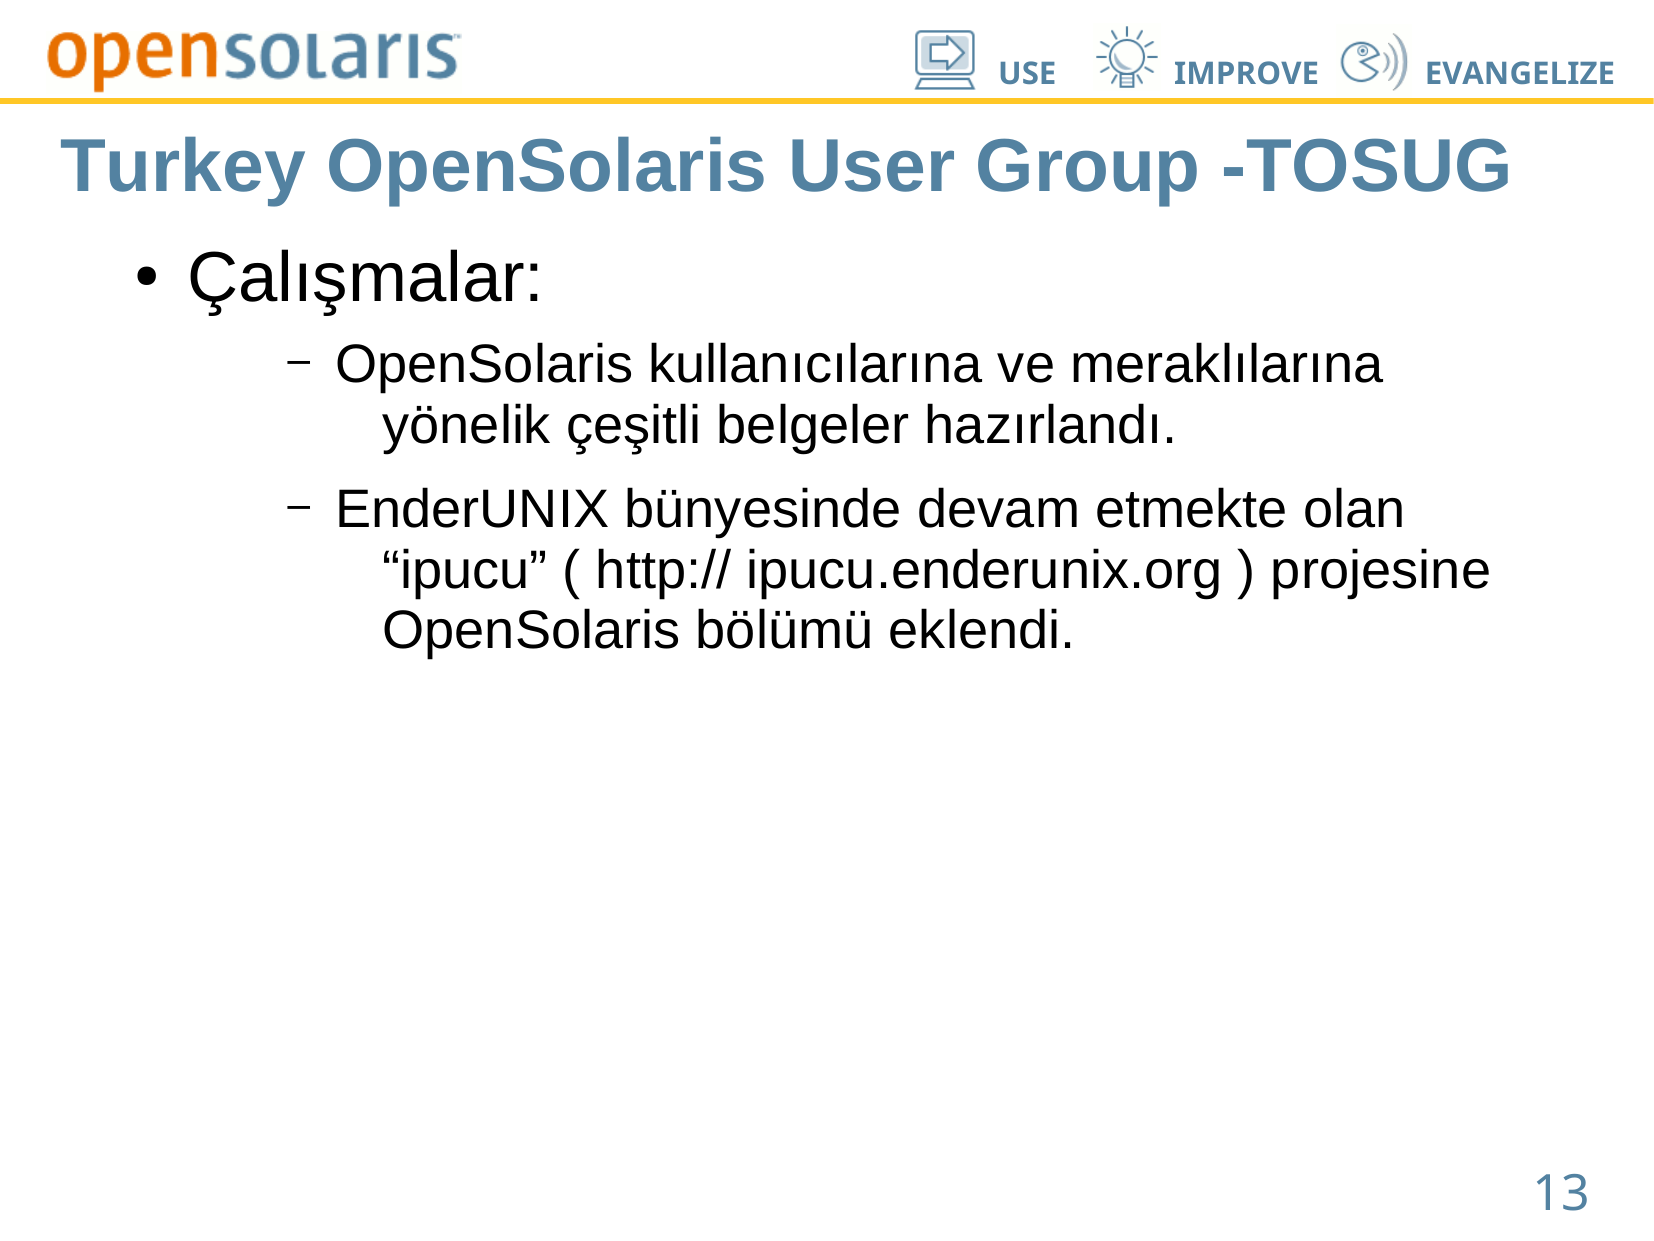

# Turkey OpenSolaris User Group -TOSUG
Çalışmalar:
OpenSolaris kullanıcılarına ve meraklılarına yönelik çeşitli belgeler hazırlandı.
EnderUNIX bünyesinde devam etmekte olan “ipucu” ( http:// ipucu.enderunix.org ) projesine OpenSolaris bölümü eklendi.